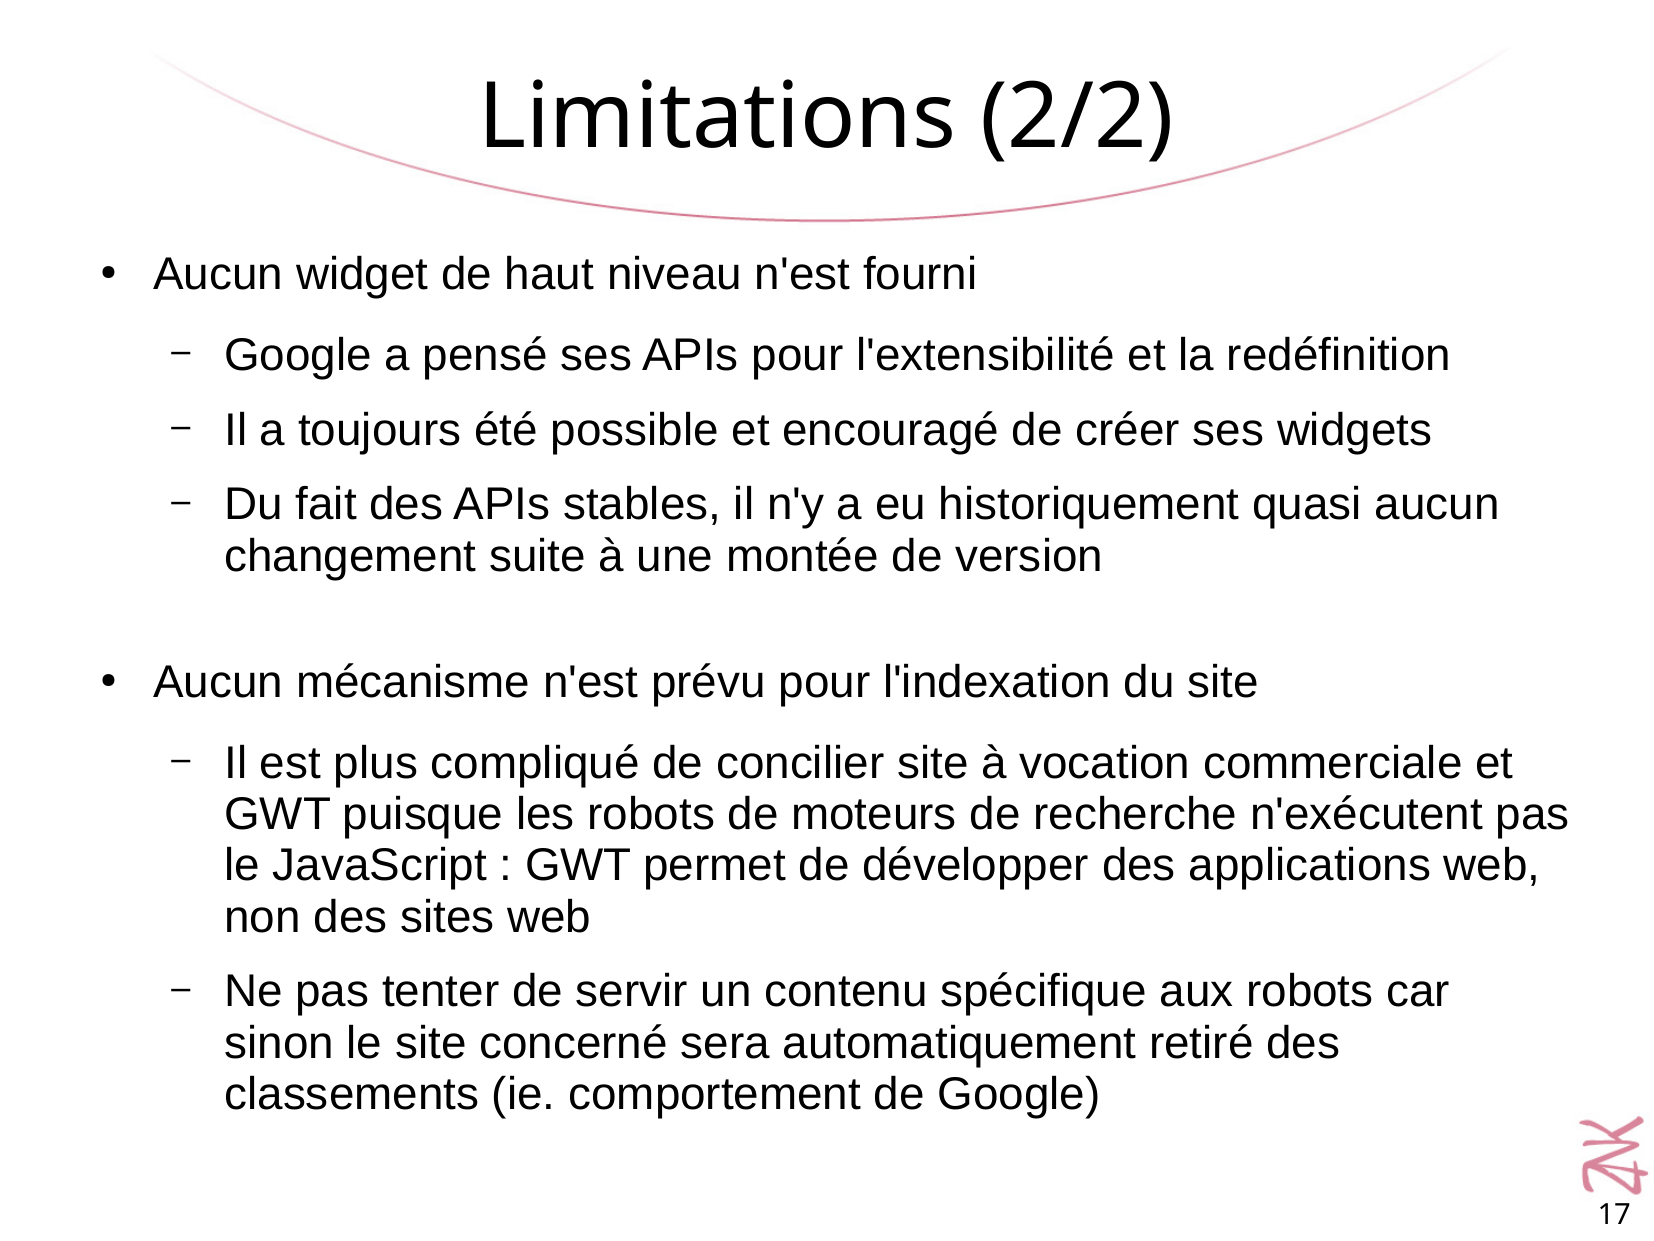

# Limitations (2/2)
Aucun widget de haut niveau n'est fourni
Google a pensé ses APIs pour l'extensibilité et la redéfinition
Il a toujours été possible et encouragé de créer ses widgets
Du fait des APIs stables, il n'y a eu historiquement quasi aucun changement suite à une montée de version
Aucun mécanisme n'est prévu pour l'indexation du site
Il est plus compliqué de concilier site à vocation commerciale et GWT puisque les robots de moteurs de recherche n'exécutent pas le JavaScript : GWT permet de développer des applications web, non des sites web
Ne pas tenter de servir un contenu spécifique aux robots car sinon le site concerné sera automatiquement retiré des classements (ie. comportement de Google)
17